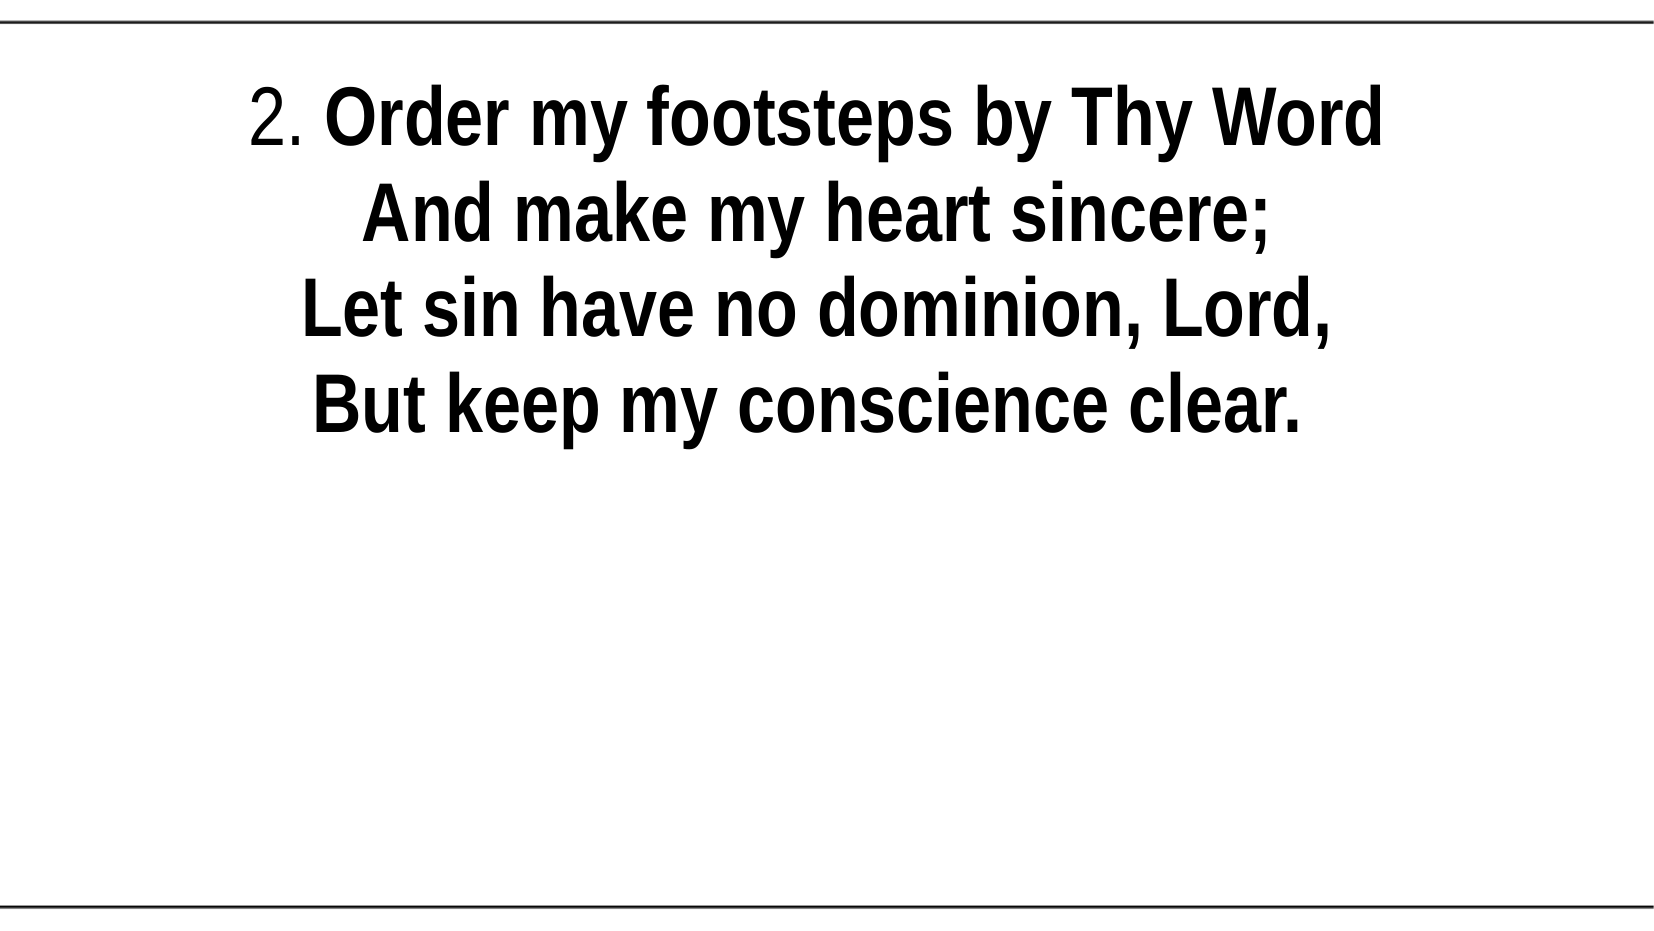

2. Order my footsteps by Thy Word
And make my heart sincere;
Let sin have no dominion, Lord,
But keep my conscience clear.